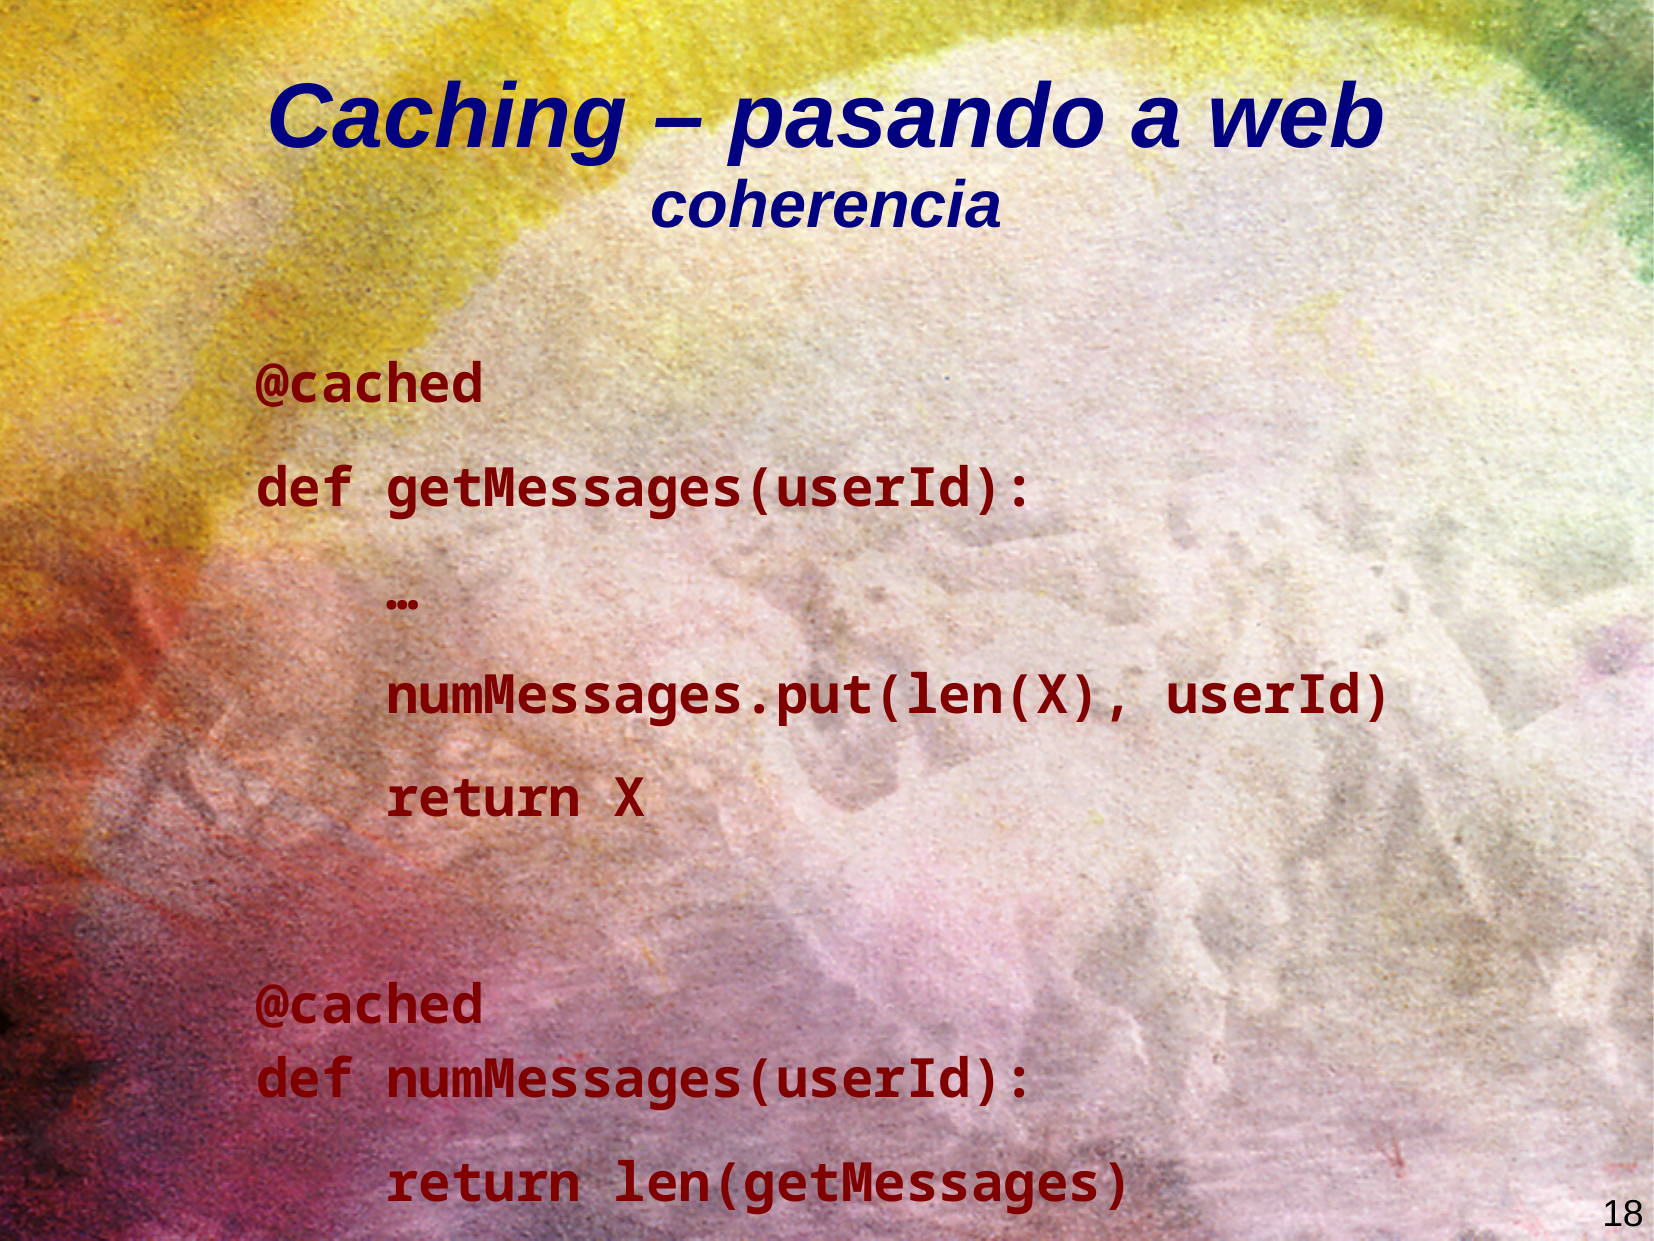

# Caching – pasando a web coherencia
@cached
def getMessages(userId):
 …
 numMessages.put(len(X), userId)
 return X
@cached
def numMessages(userId):
 return len(getMessages)
18